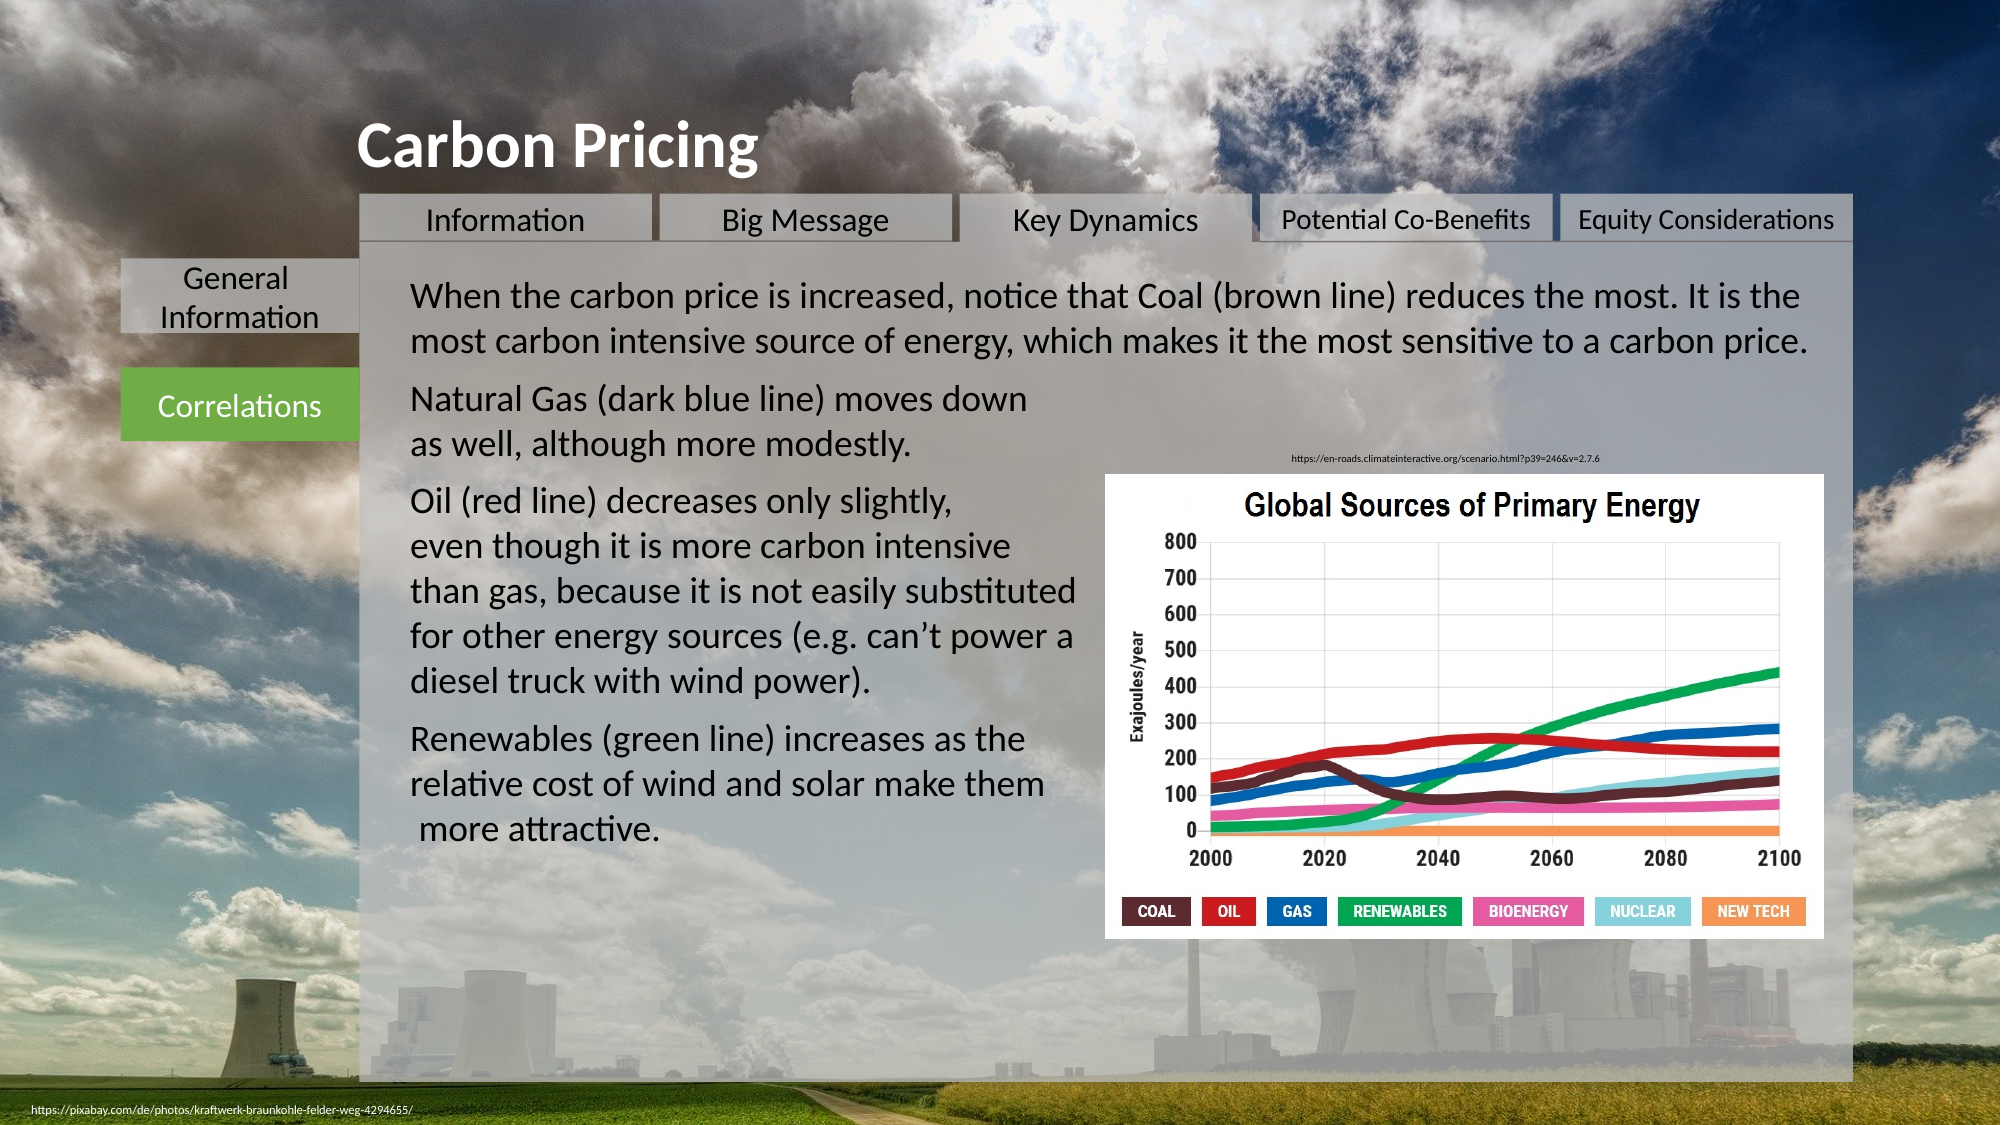

Carbon Pricing
Information
Big Message
Key Dynamics
Potential Co-Benefits
Equity Considerations
General
Information
When the carbon price is increased, notice that Coal (brown line) reduces the most. It is the most carbon intensive source of energy, which makes it the most sensitive to a carbon price.
Natural Gas (dark blue line) moves down
as well, although more modestly.
Oil (red line) decreases only slightly,
even though it is more carbon intensive
than gas, because it is not easily substituted
for other energy sources (e.g. can’t power a
diesel truck with wind power).
Renewables (green line) increases as the
relative cost of wind and solar make them
 more attractive.
Correlations
https://en-roads.climateinteractive.org/scenario.html?p39=246&v=2.7.6
https://pixabay.com/de/photos/kraftwerk-braunkohle-felder-weg-4294655/